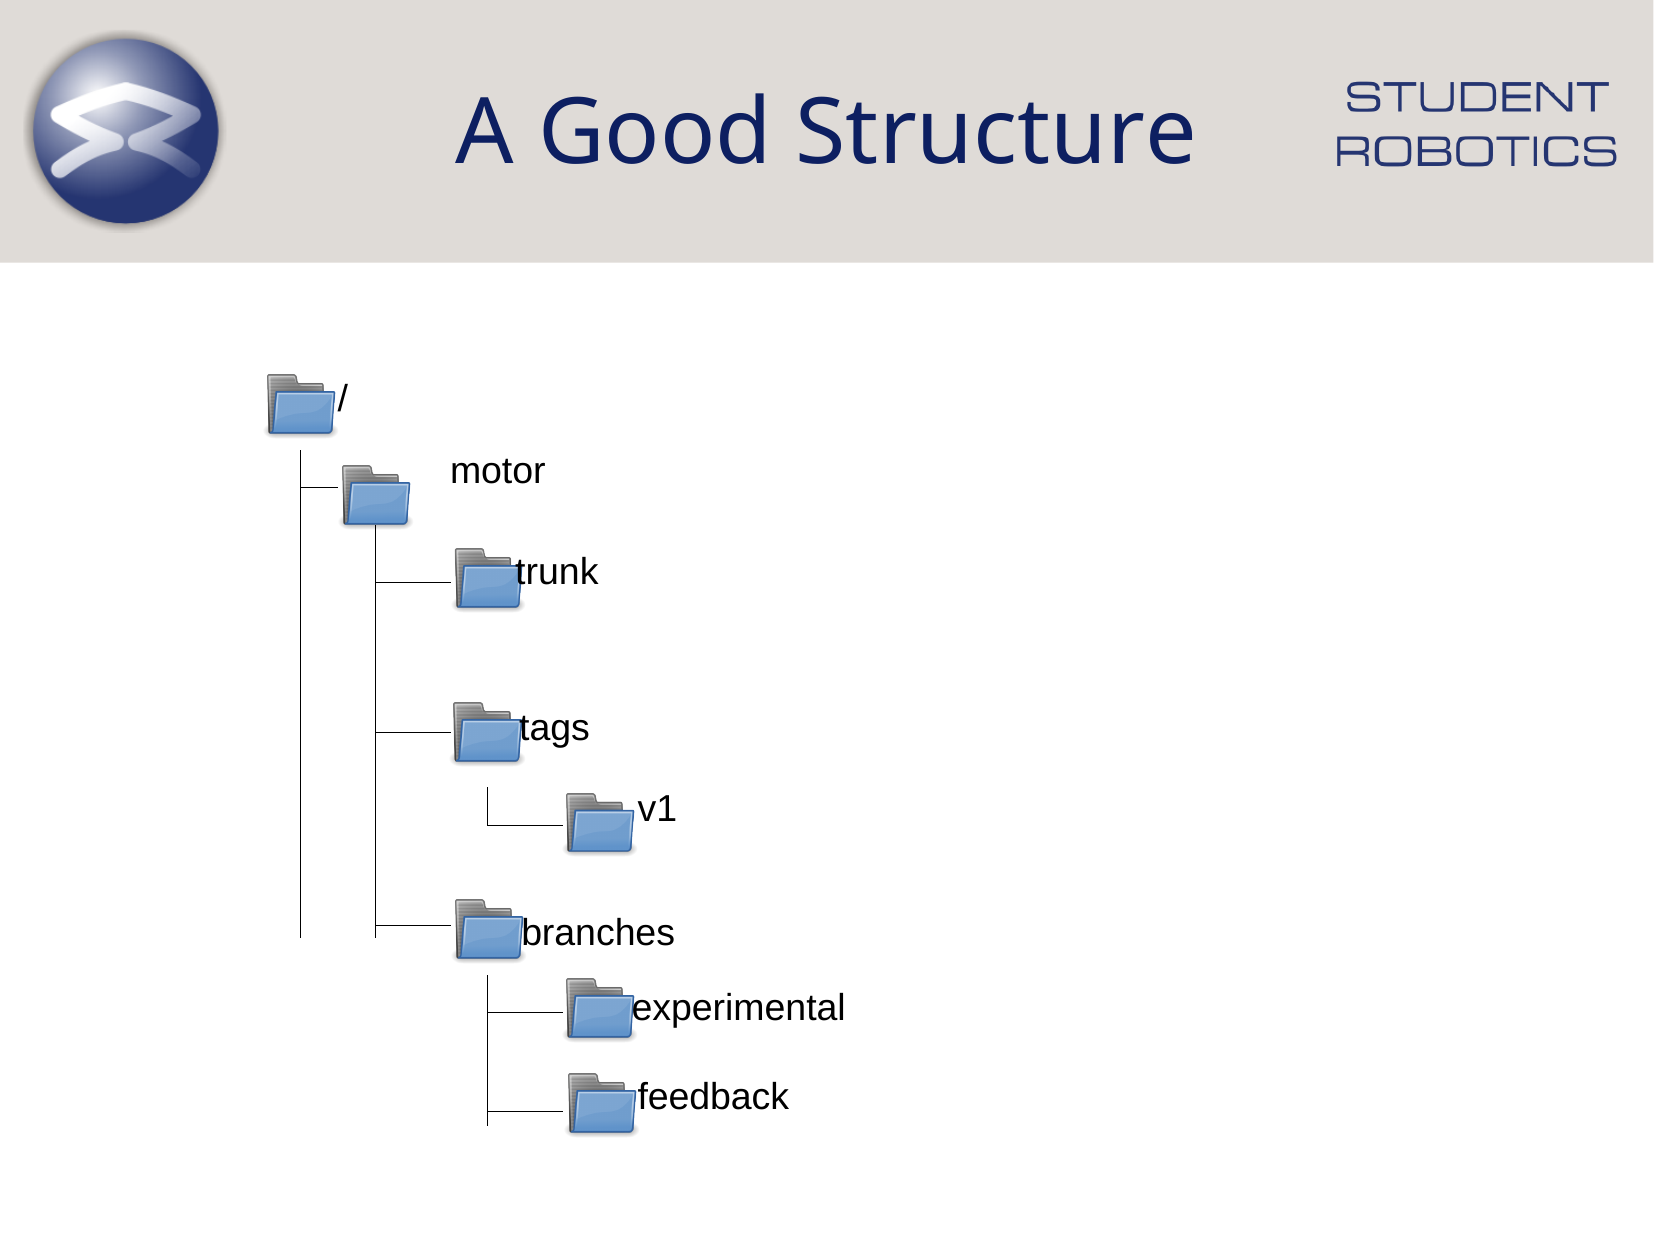

# A Good Structure
/
motor
trunk
tags
v1
branches
experimental
feedback